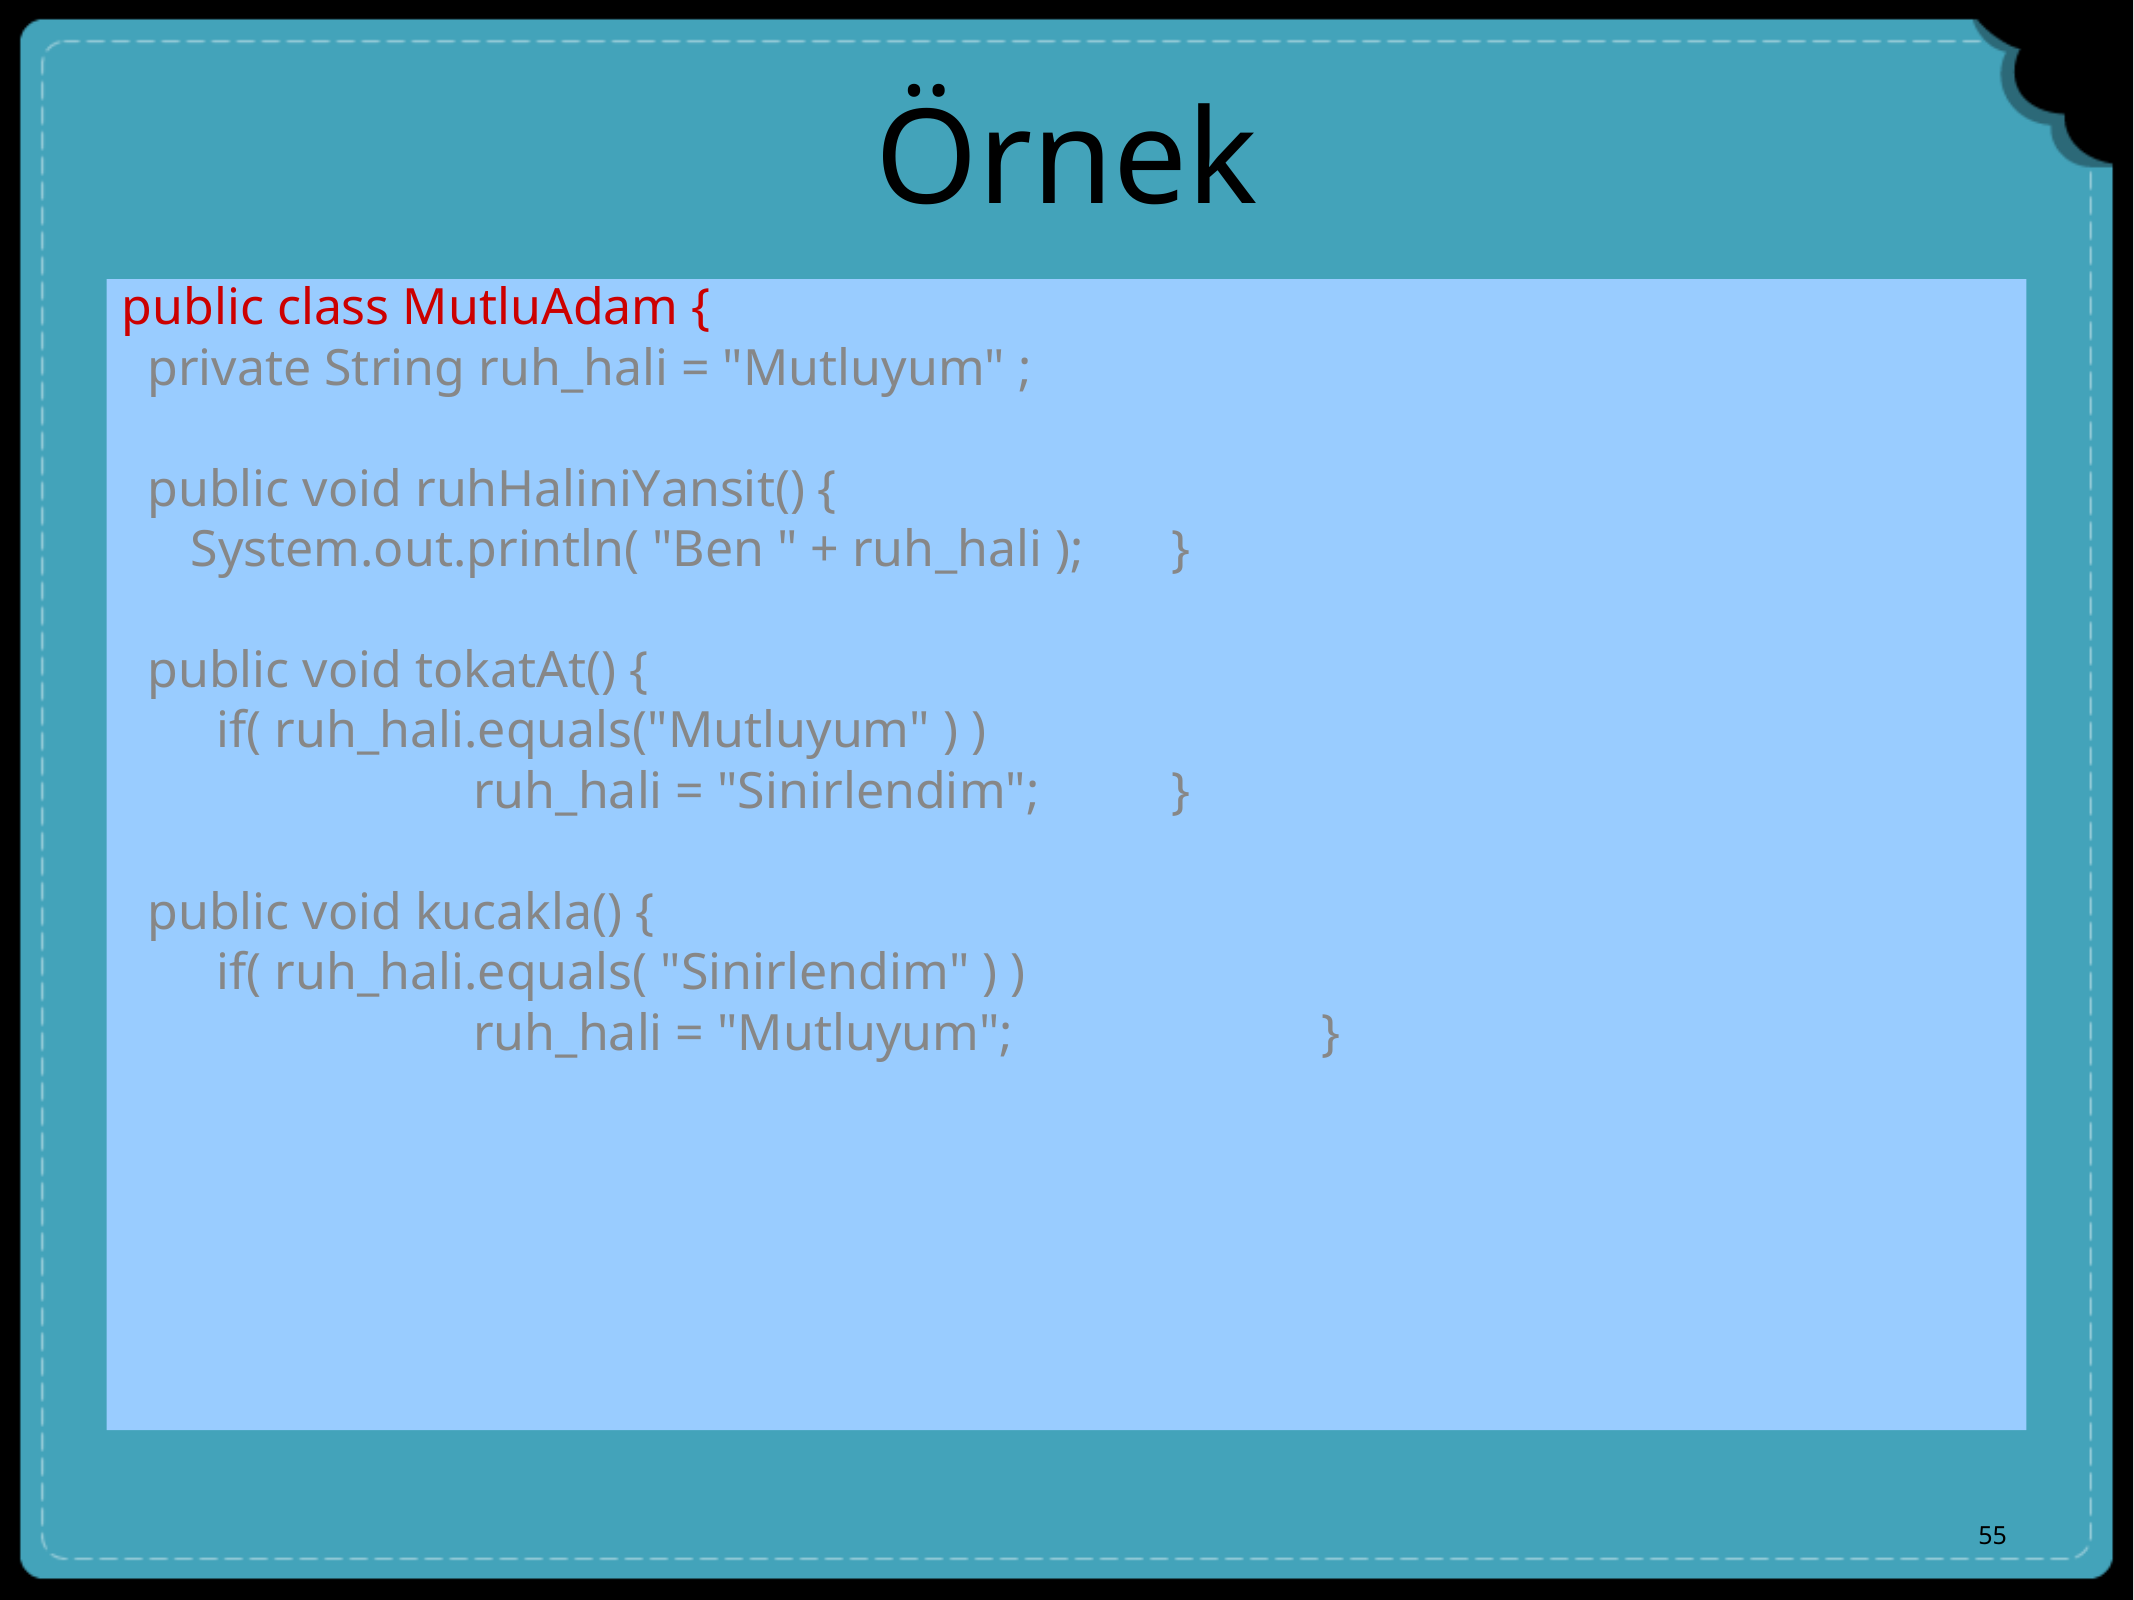

# Örnek
public class MutluAdam {
 private String ruh_hali = "Mutluyum" ;
 public void ruhHaliniYansit() {
	 System.out.println( "Ben " + ruh_hali );	}
 public void tokatAt() {
	 if( ruh_hali.equals("Mutluyum" ) )
			 ruh_hali = "Sinirlendim";	}
 public void kucakla() {
	 if( ruh_hali.equals( "Sinirlendim" ) )
			 ruh_hali = "Mutluyum"; 		}
55